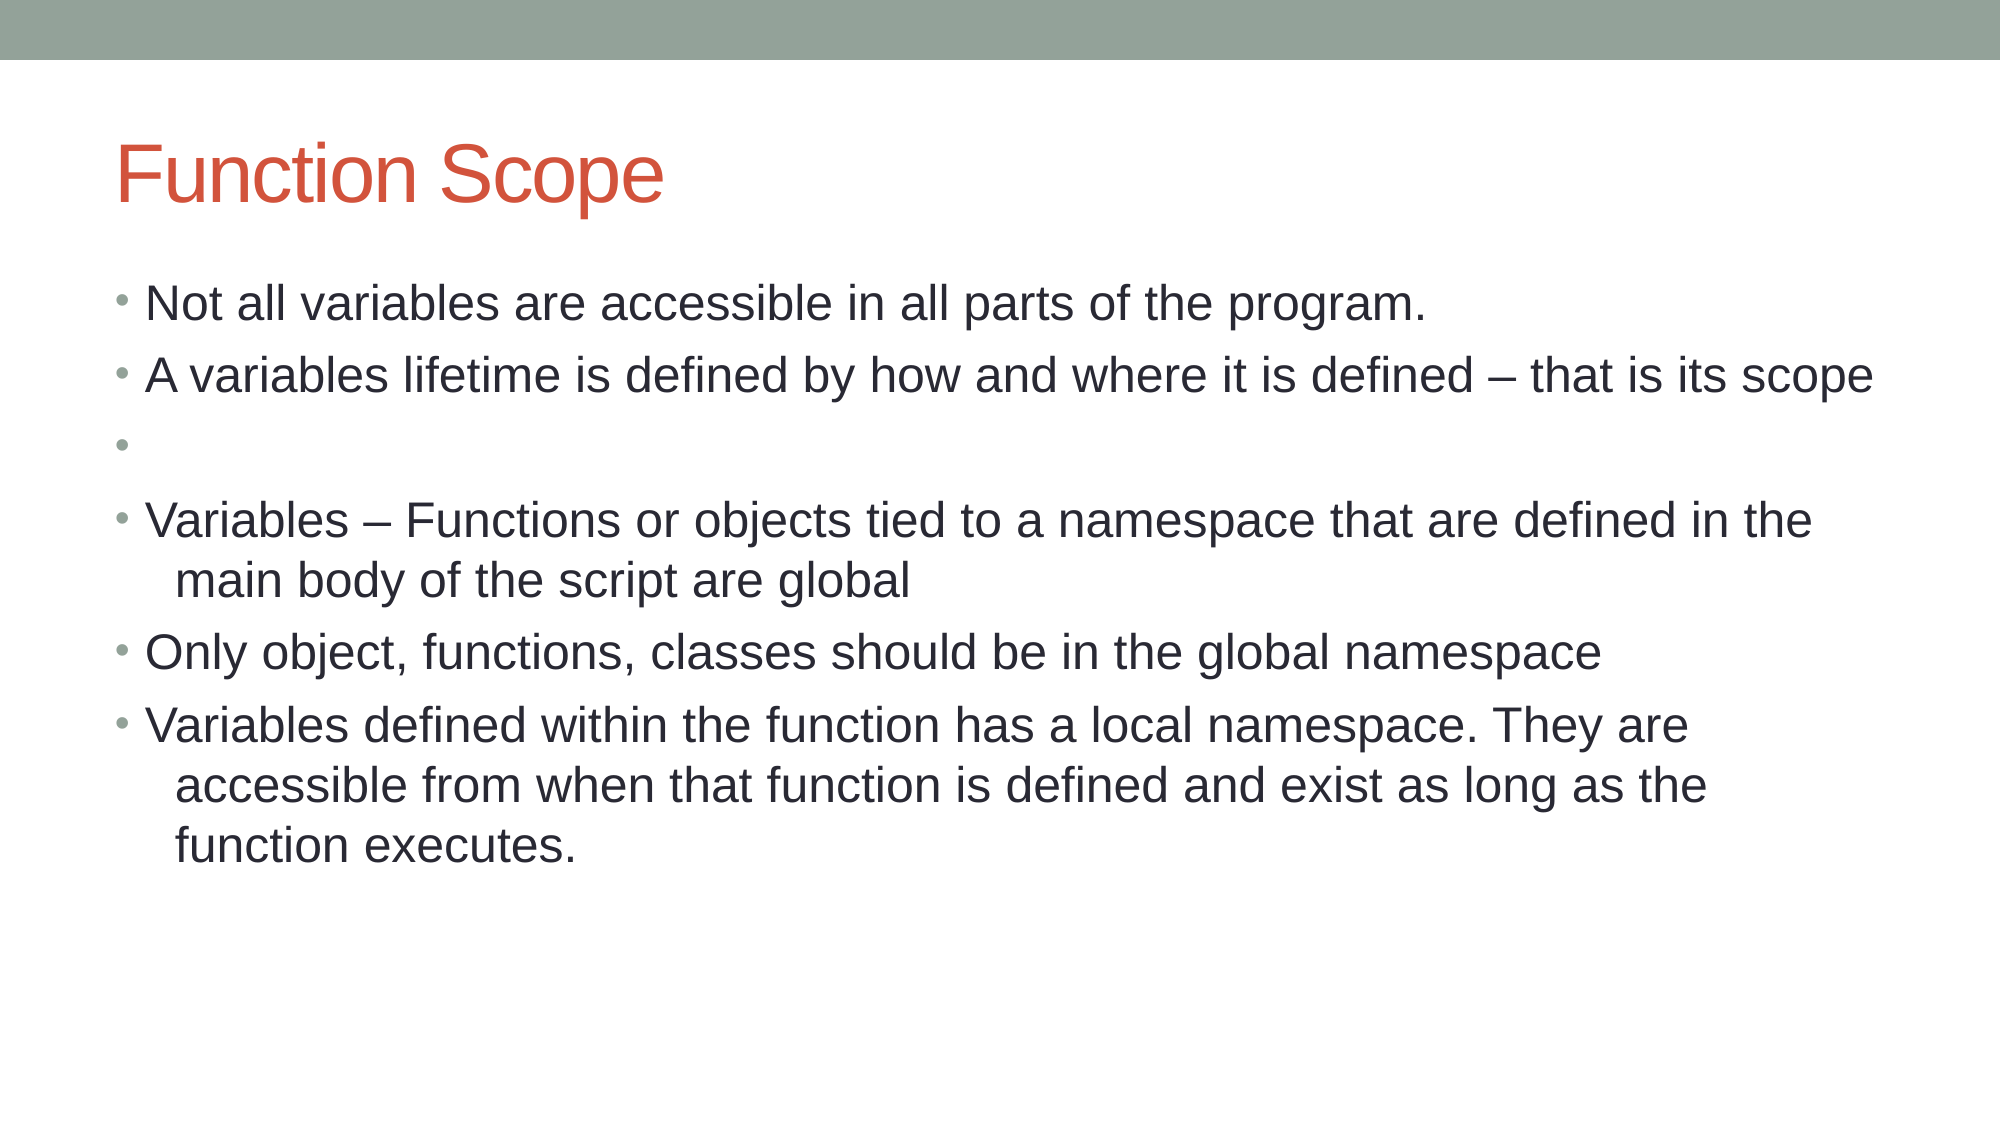

# Function Scope
Not all variables are accessible in all parts of the program.
A variables lifetime is defined by how and where it is defined – that is its scope
Variables – Functions or objects tied to a namespace that are defined in the main body of the script are global
Only object, functions, classes should be in the global namespace
Variables defined within the function has a local namespace. They are accessible from when that function is defined and exist as long as the function executes.